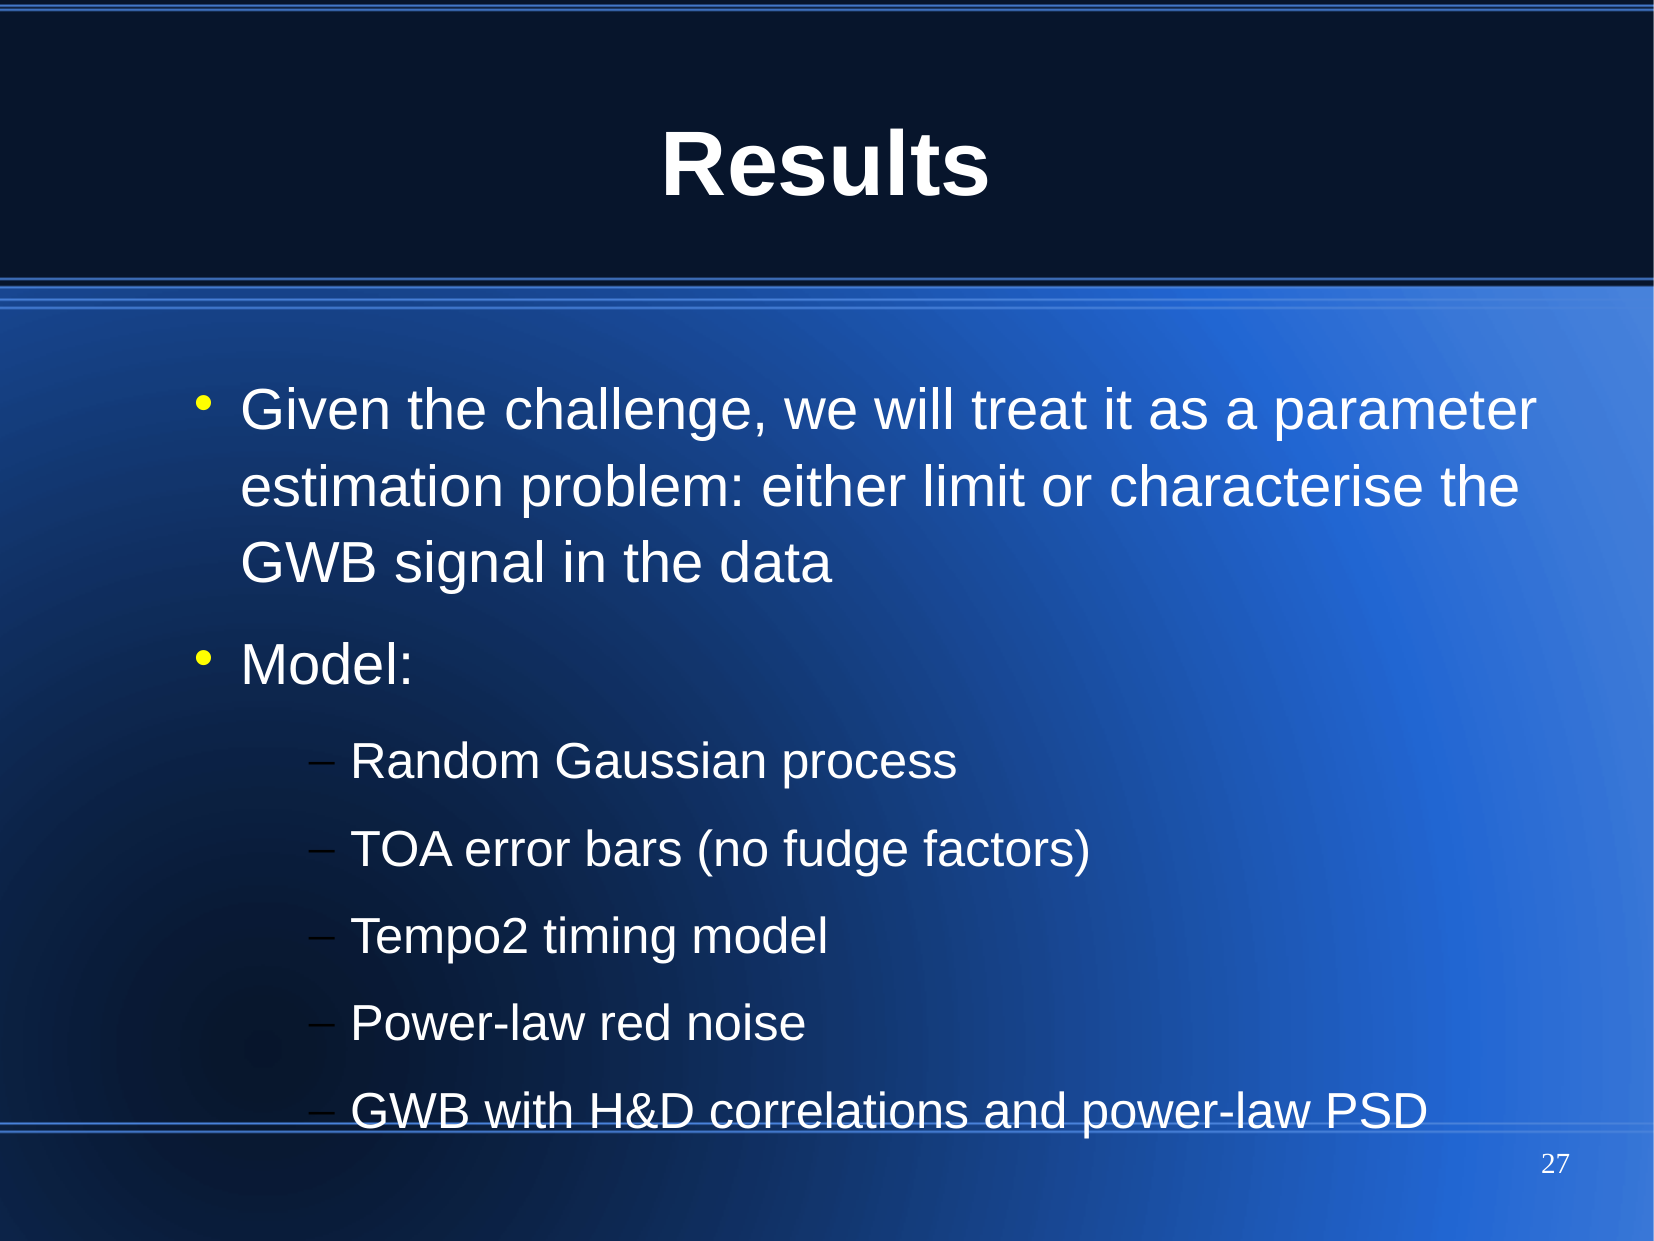

# Results
Given the challenge, we will treat it as a parameter estimation problem: either limit or characterise the GWB signal in the data
Model:
Random Gaussian process
TOA error bars (no fudge factors)
Tempo2 timing model
Power-law red noise
GWB with H&D correlations and power-law PSD
27